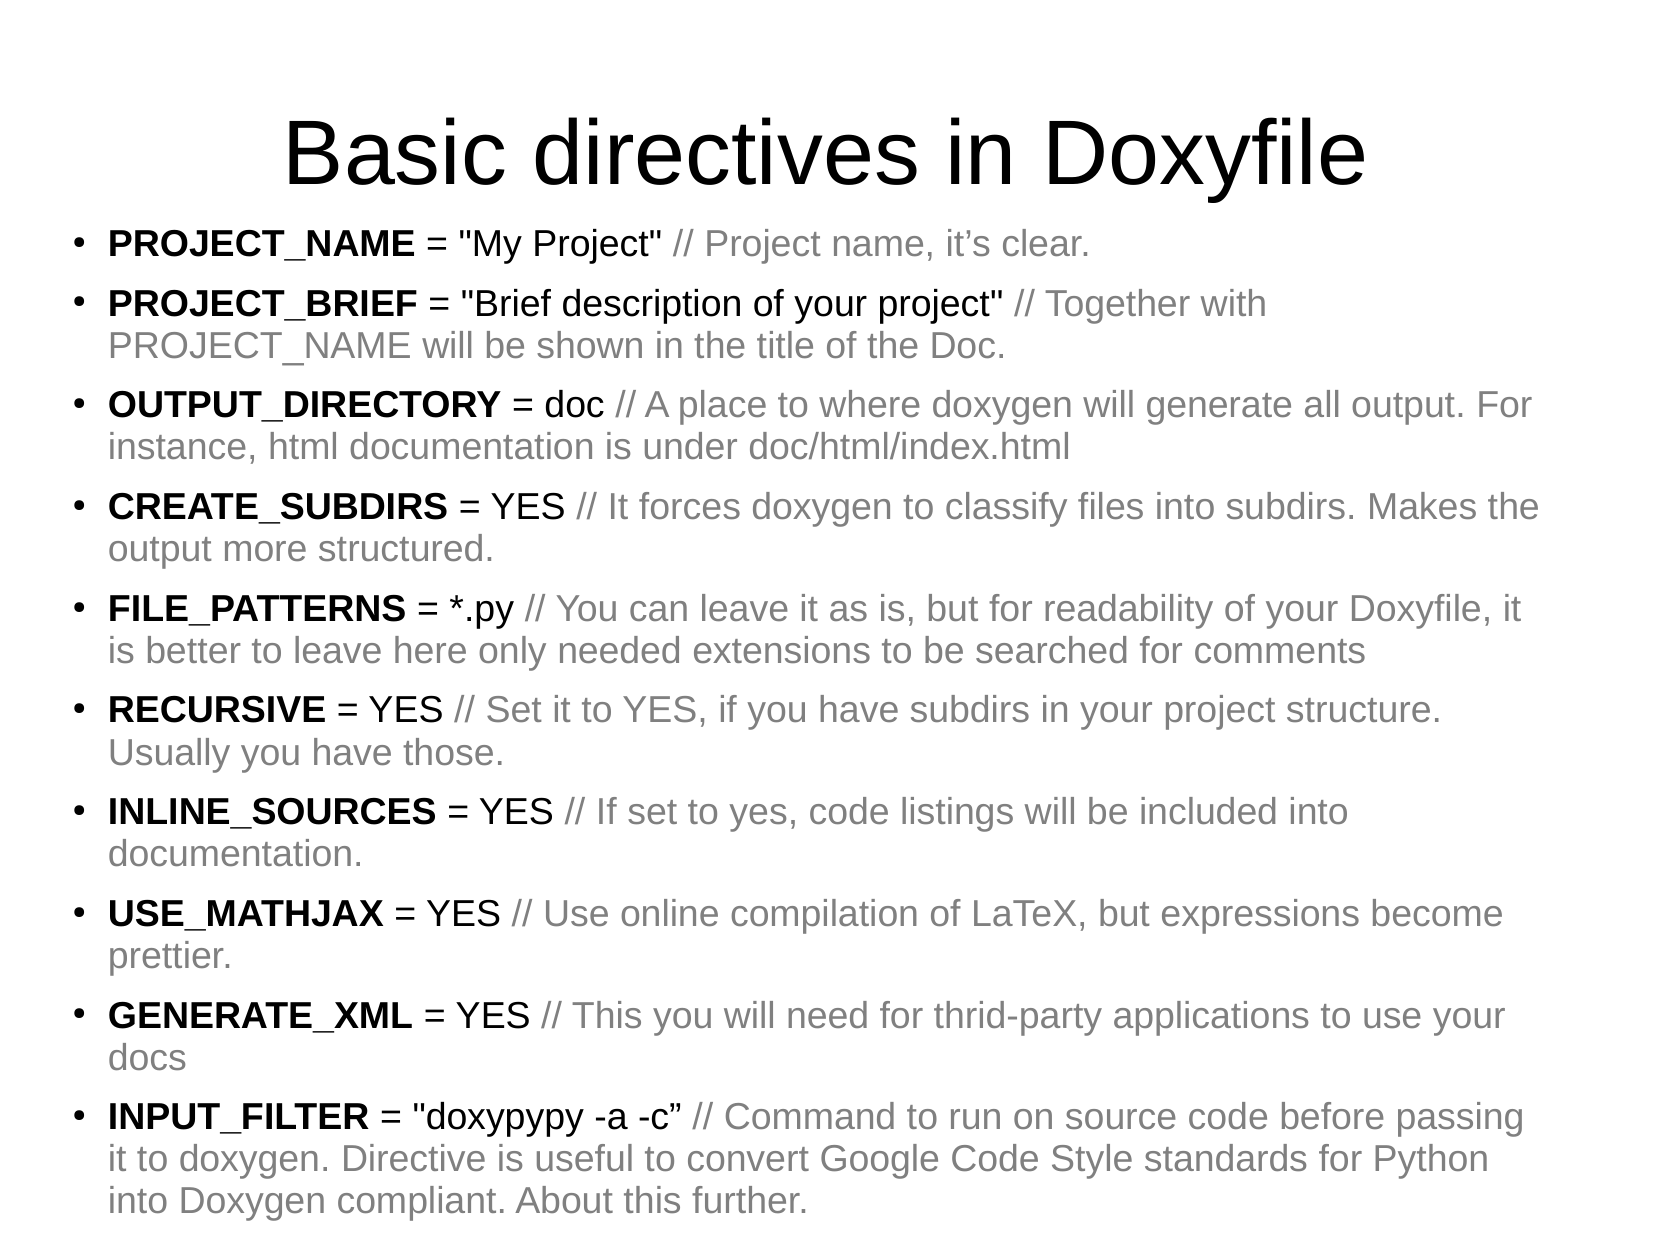

# Basic directives in Doxyfile
PROJECT_NAME = "My Project" // Project name, it’s clear.
PROJECT_BRIEF = "Brief description of your project" // Together with 	PROJECT_NAME will be shown in the title of the Doc.
OUTPUT_DIRECTORY = doc // A place to where doxygen will generate all output. For instance, html documentation is under doc/html/index.html
CREATE_SUBDIRS = YES // It forces doxygen to classify files into subdirs. Makes the output more structured.
FILE_PATTERNS = *.py // You can leave it as is, but for readability of your Doxyfile, it is better to leave here only needed extensions to be searched for comments
RECURSIVE = YES // Set it to YES, if you have subdirs in your project structure. Usually you have those.
INLINE_SOURCES = YES // If set to yes, code listings will be included into documentation.
USE_MATHJAX = YES // Use online compilation of LaTeX, but expressions become prettier.
GENERATE_XML = YES // This you will need for thrid-party applications to use your docs
INPUT_FILTER = "doxypypy -a -c” // Command to run on source code before passing it to doxygen. Directive is useful to convert Google Code Style standards for Python into Doxygen compliant. About this further.